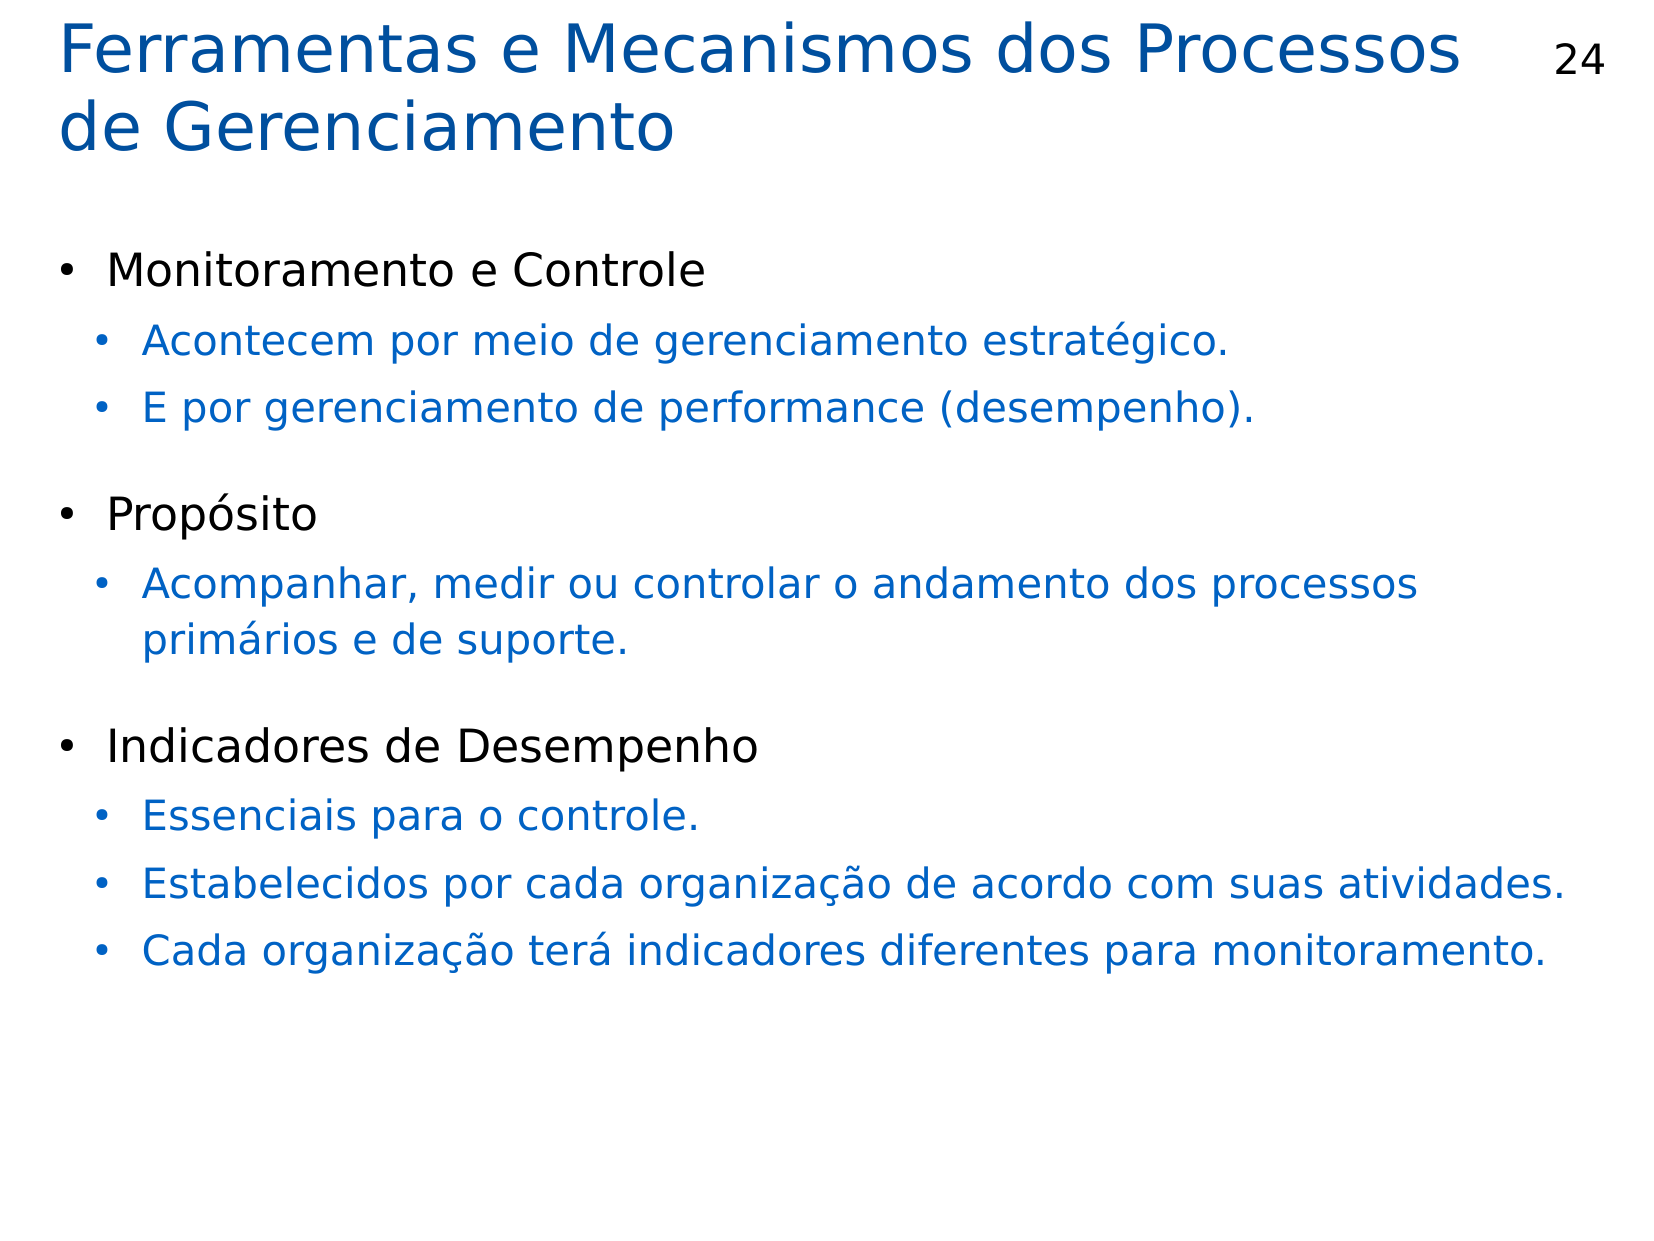

# Ferramentas e Mecanismos dos Processos de Gerenciamento
24
Monitoramento e Controle
Acontecem por meio de gerenciamento estratégico.
E por gerenciamento de performance (desempenho).
Propósito
Acompanhar, medir ou controlar o andamento dos processos primários e de suporte.
Indicadores de Desempenho
Essenciais para o controle.
Estabelecidos por cada organização de acordo com suas atividades.
Cada organização terá indicadores diferentes para monitoramento.